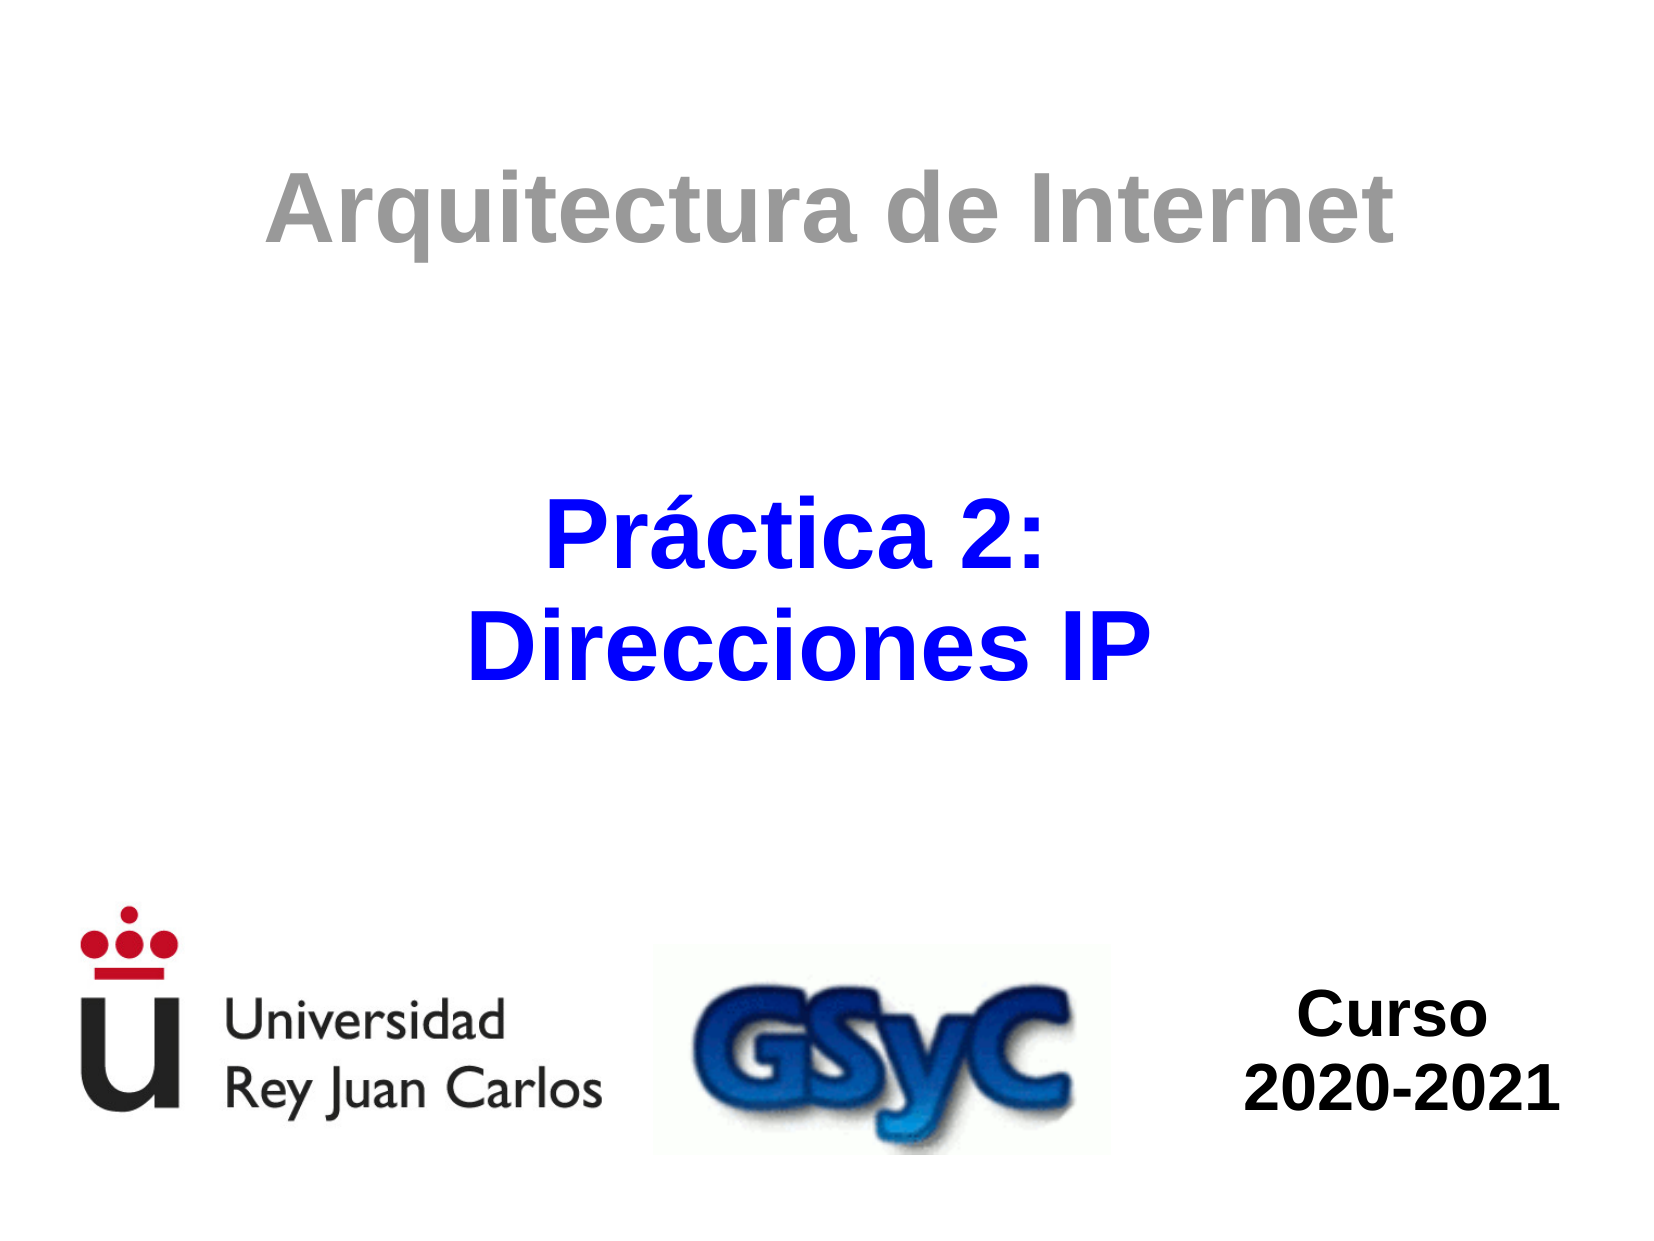

Arquitectura de Internet
# Práctica 2: Direcciones IP
Curso
2020-2021